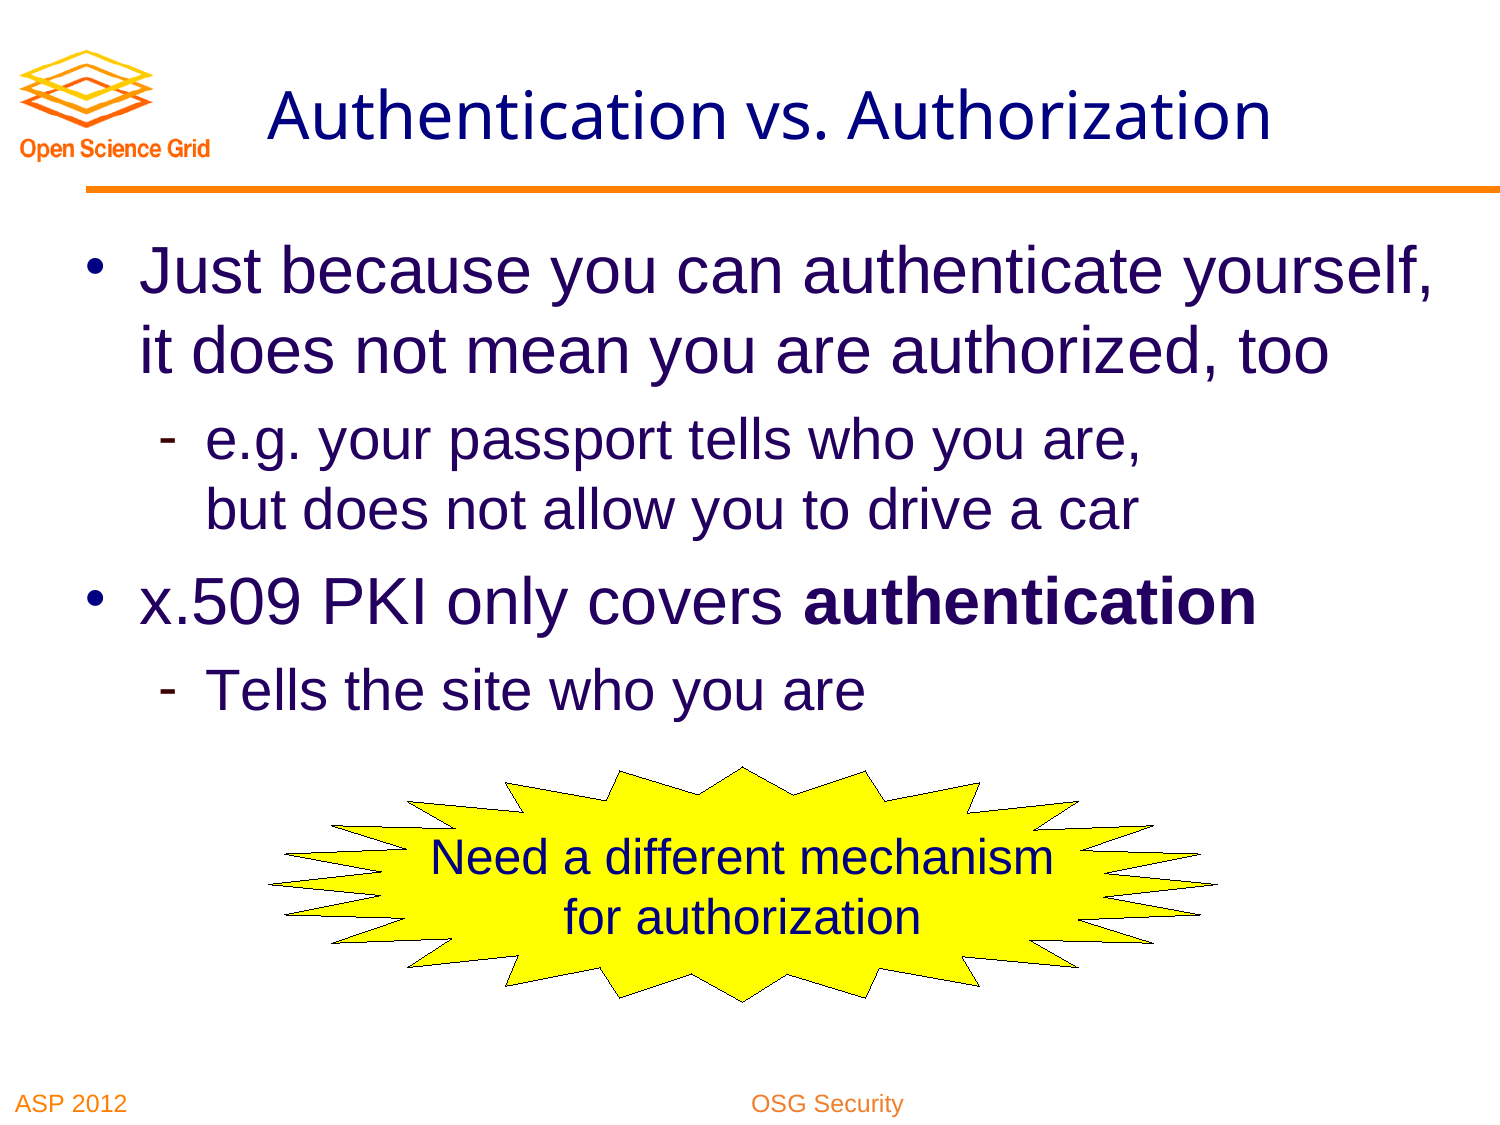

# Authentication vs. Authorization
Just because you can authenticate yourself, it does not mean you are authorized, too
e.g. your passport tells who you are,
but does not allow you to drive a car
x.509 PKI only covers authentication
Tells the site who you are
Need a different mechanism
for authorization